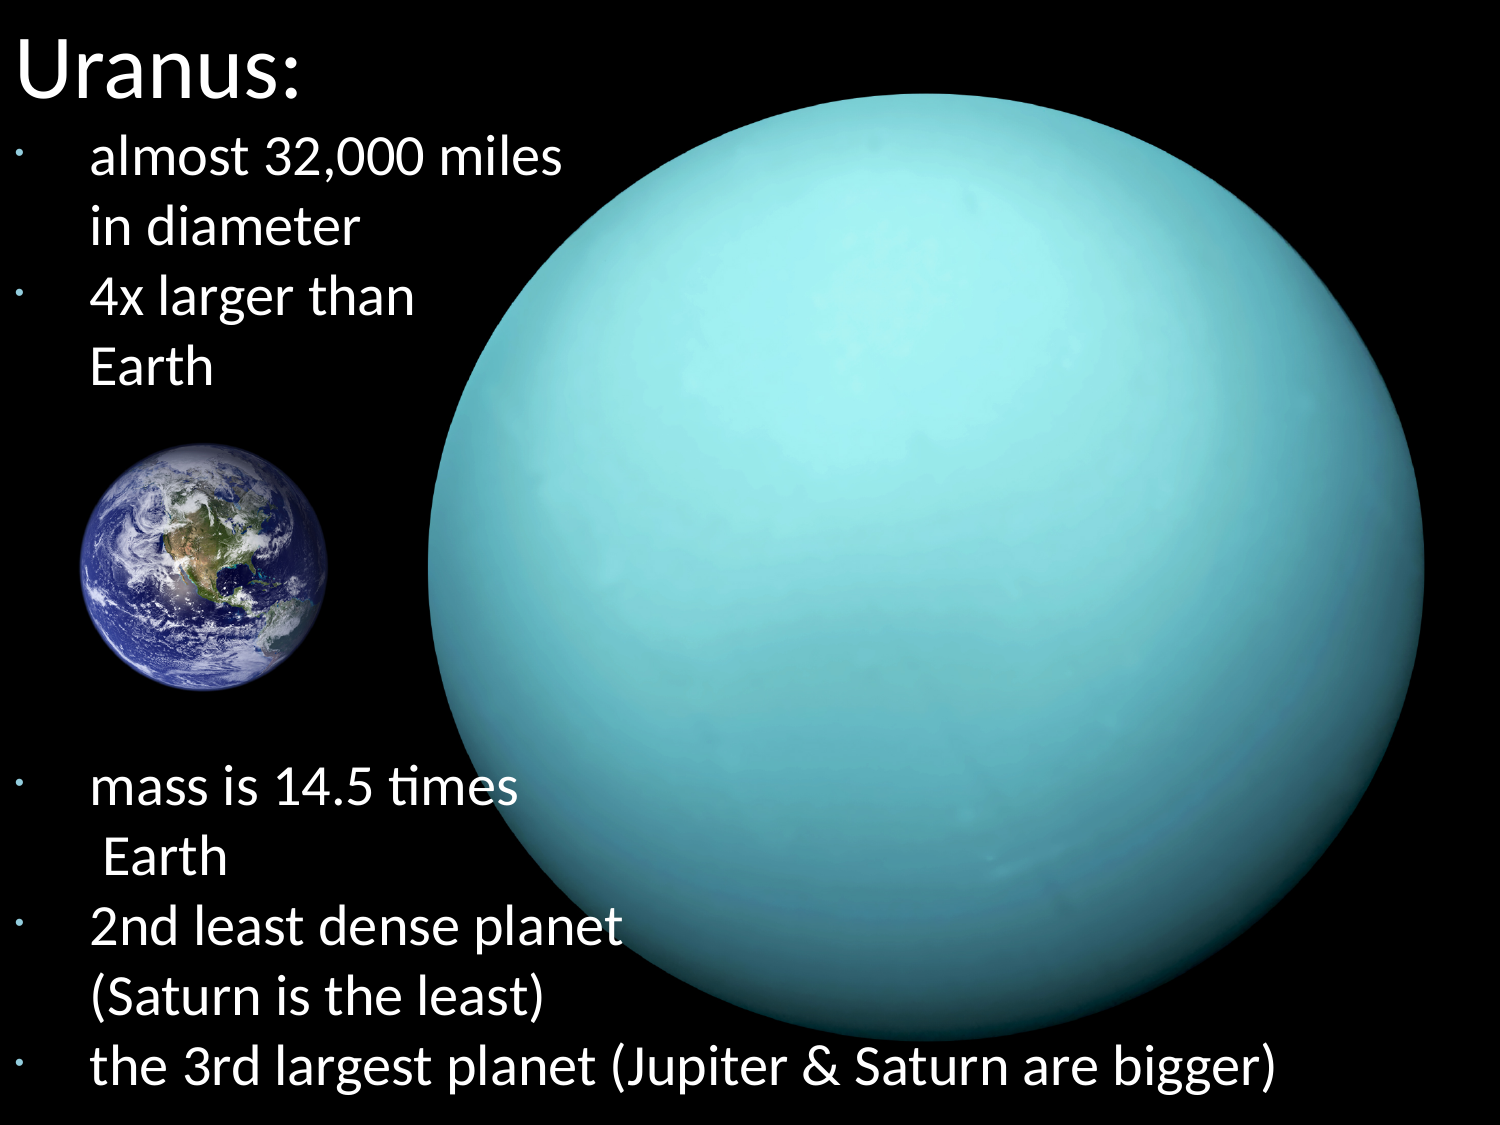

Uranus:
almost 32,000 miles
	in diameter
4x larger than
	Earth
mass is 14.5 times
	 Earth
2nd least dense planet
	(Saturn is the least)
the 3rd largest planet (Jupiter & Saturn are bigger)